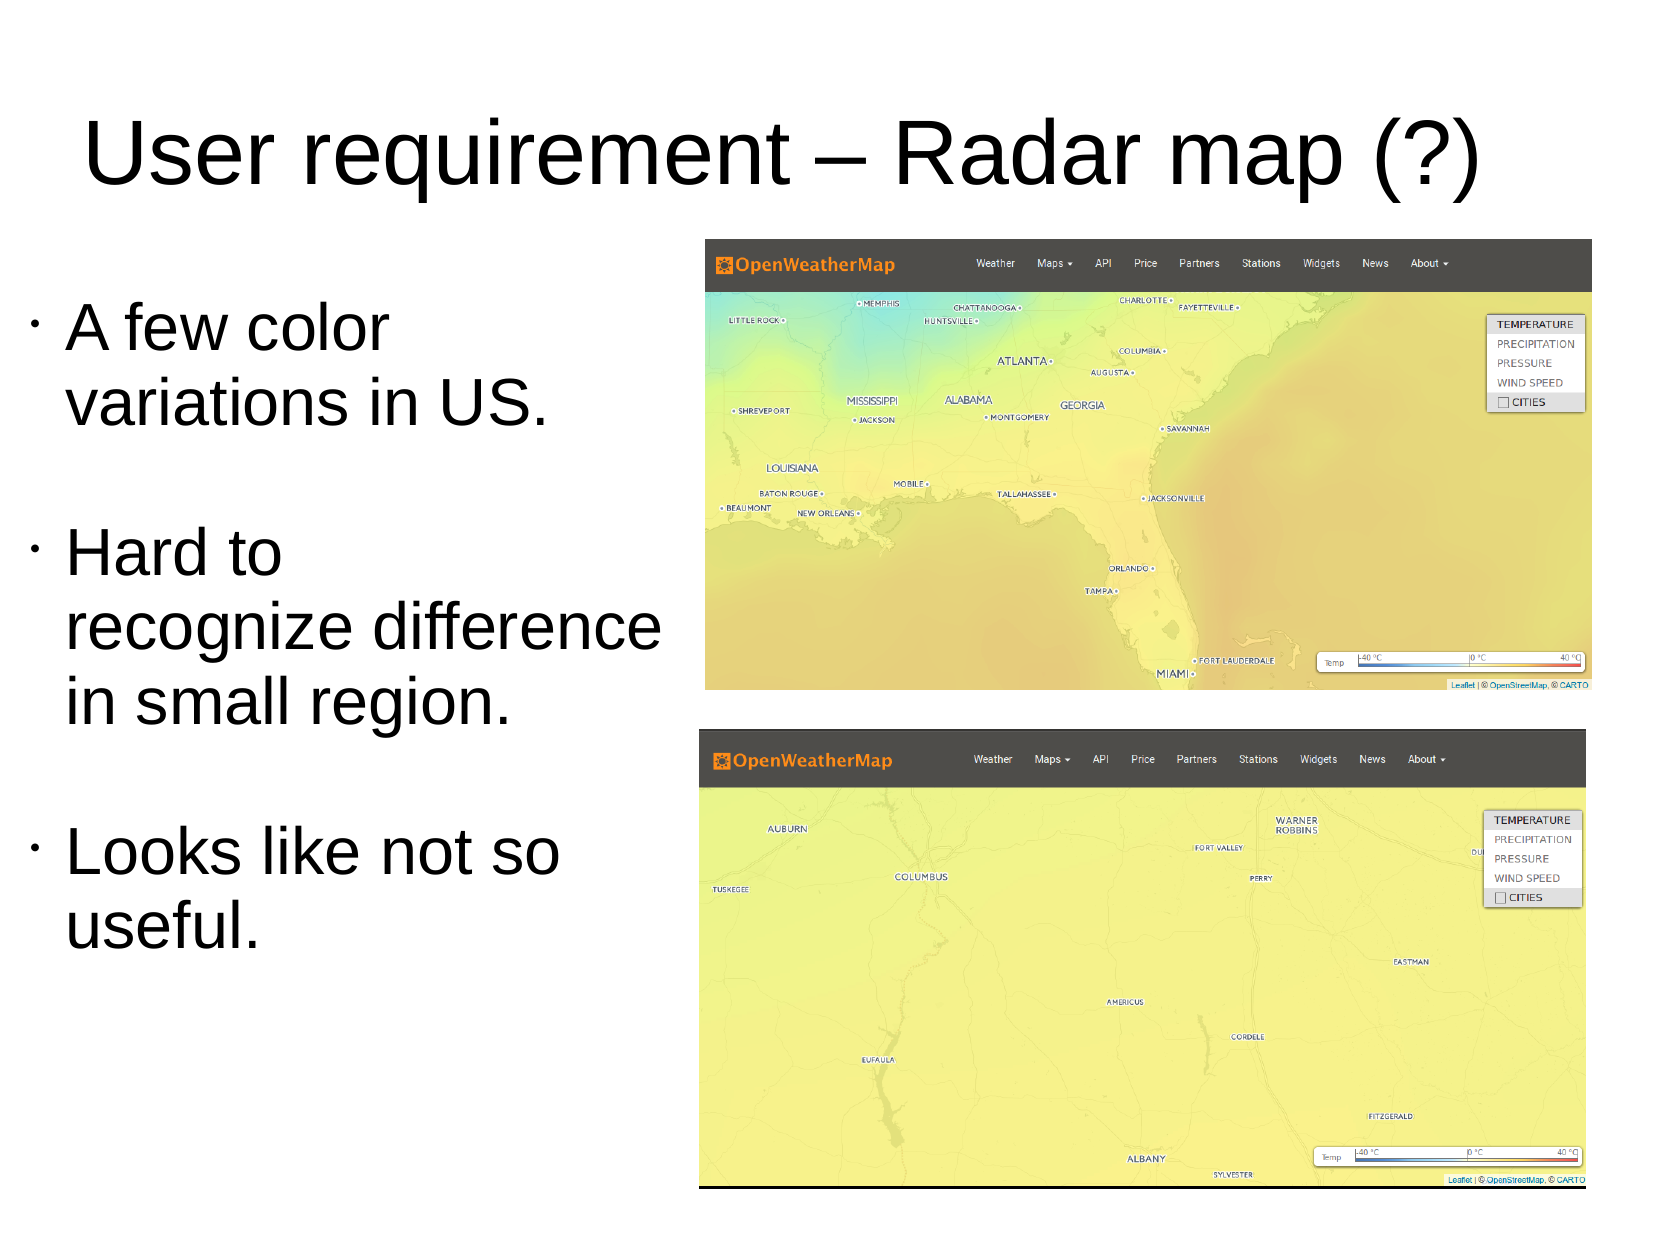

# User requirement – Radar map (?)
A few color
variations in US.
Hard to
recognize difference
in small region.
Looks like not so useful.